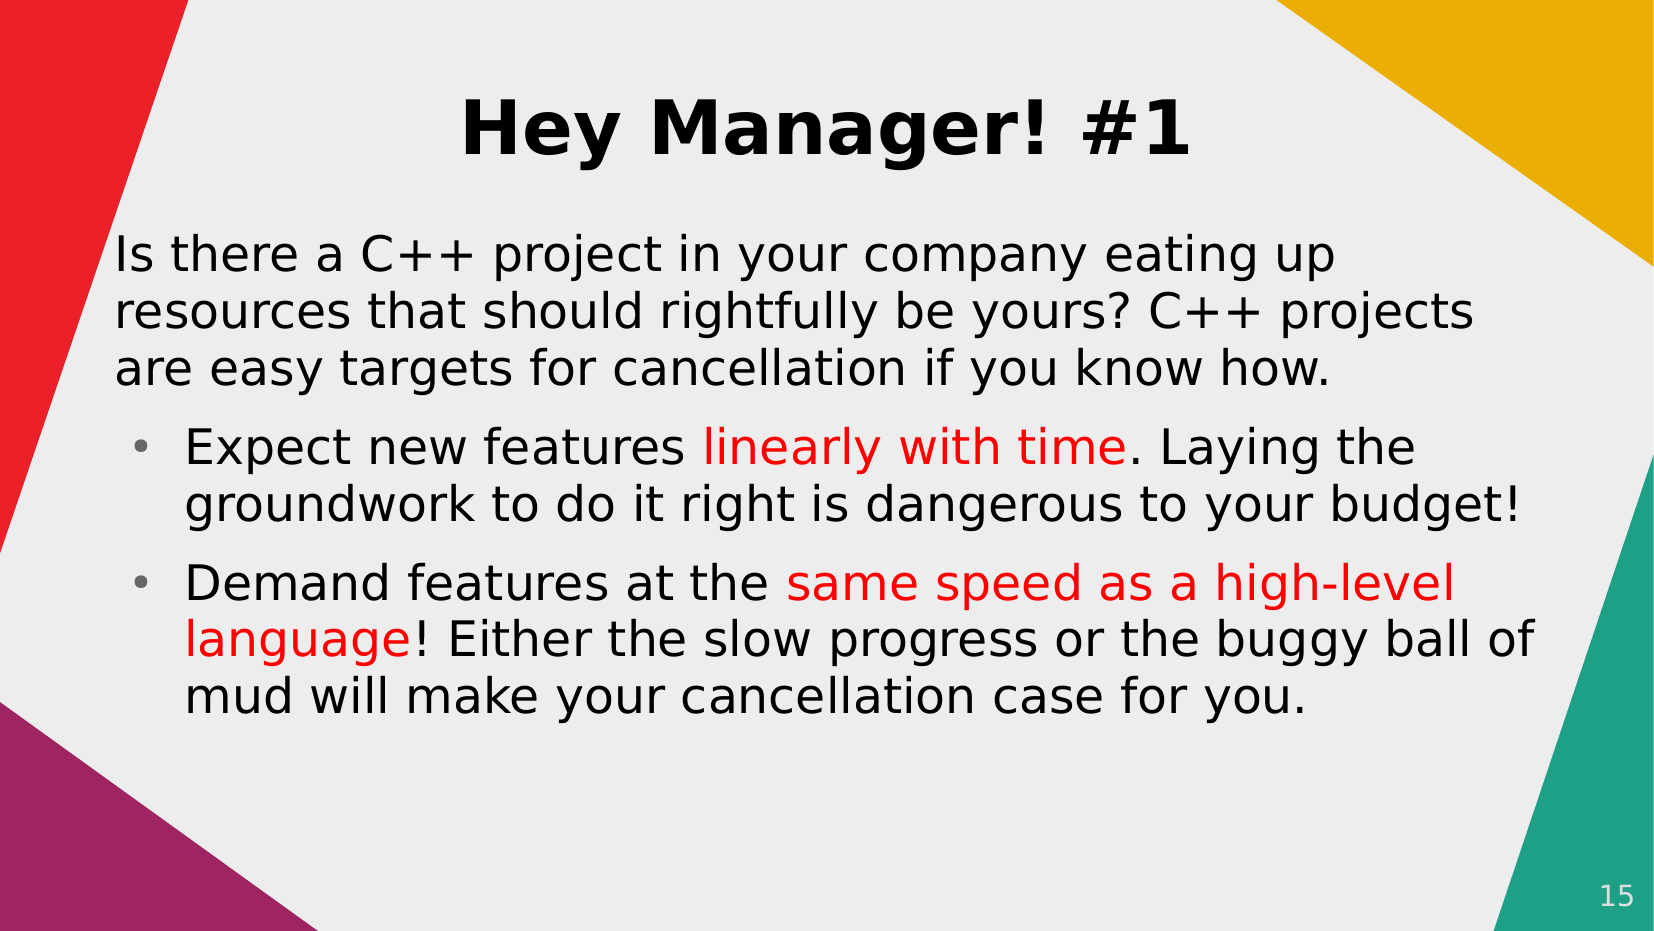

# Hey Manager! #1
Is there a C++ project in your company eating up resources that should rightfully be yours? C++ projects are easy targets for cancellation if you know how.
Expect new features linearly with time. Laying the groundwork to do it right is dangerous to your budget!
Demand features at the same speed as a high-level language! Either the slow progress or the buggy ball of mud will make your cancellation case for you.
15